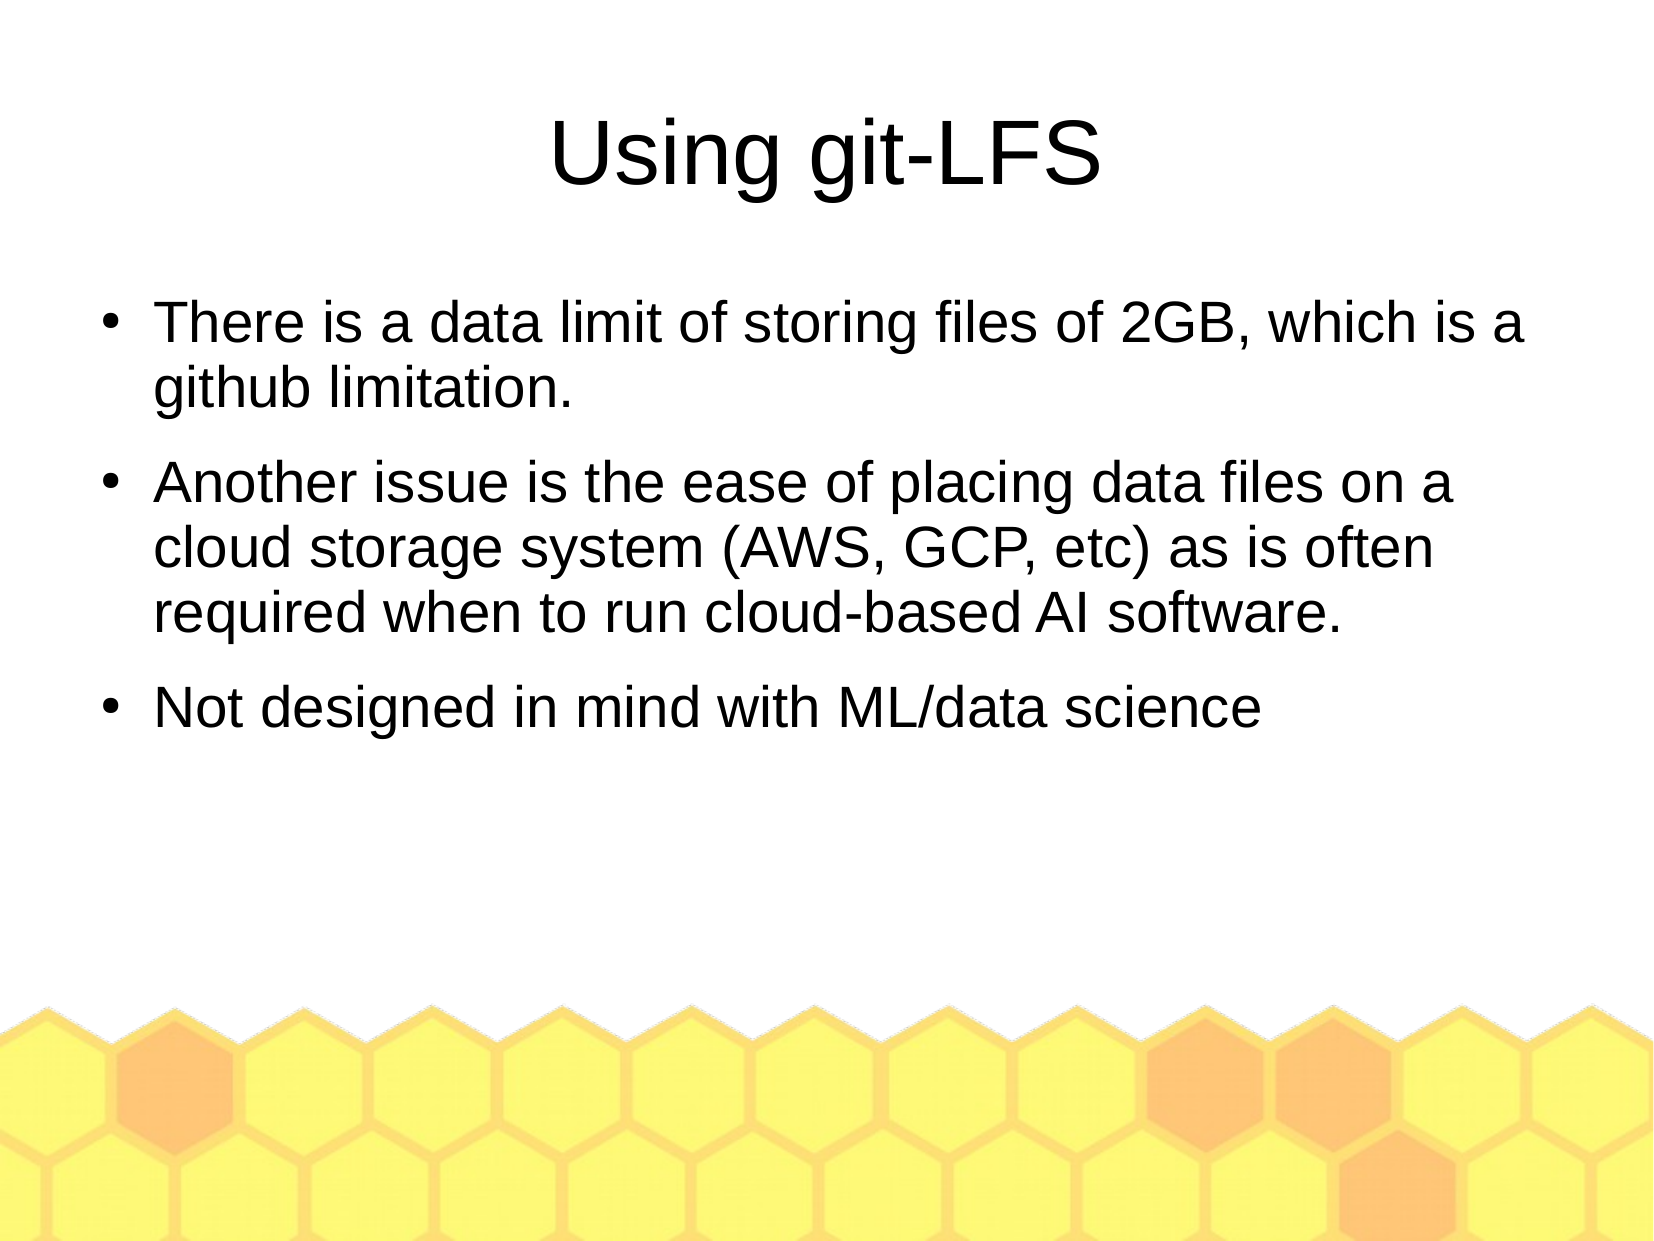

# Using git-LFS
There is a data limit of storing files of 2GB, which is a github limitation.
Another issue is the ease of placing data files on a cloud storage system (AWS, GCP, etc) as is often required when to run cloud-based AI software.
Not designed in mind with ML/data science